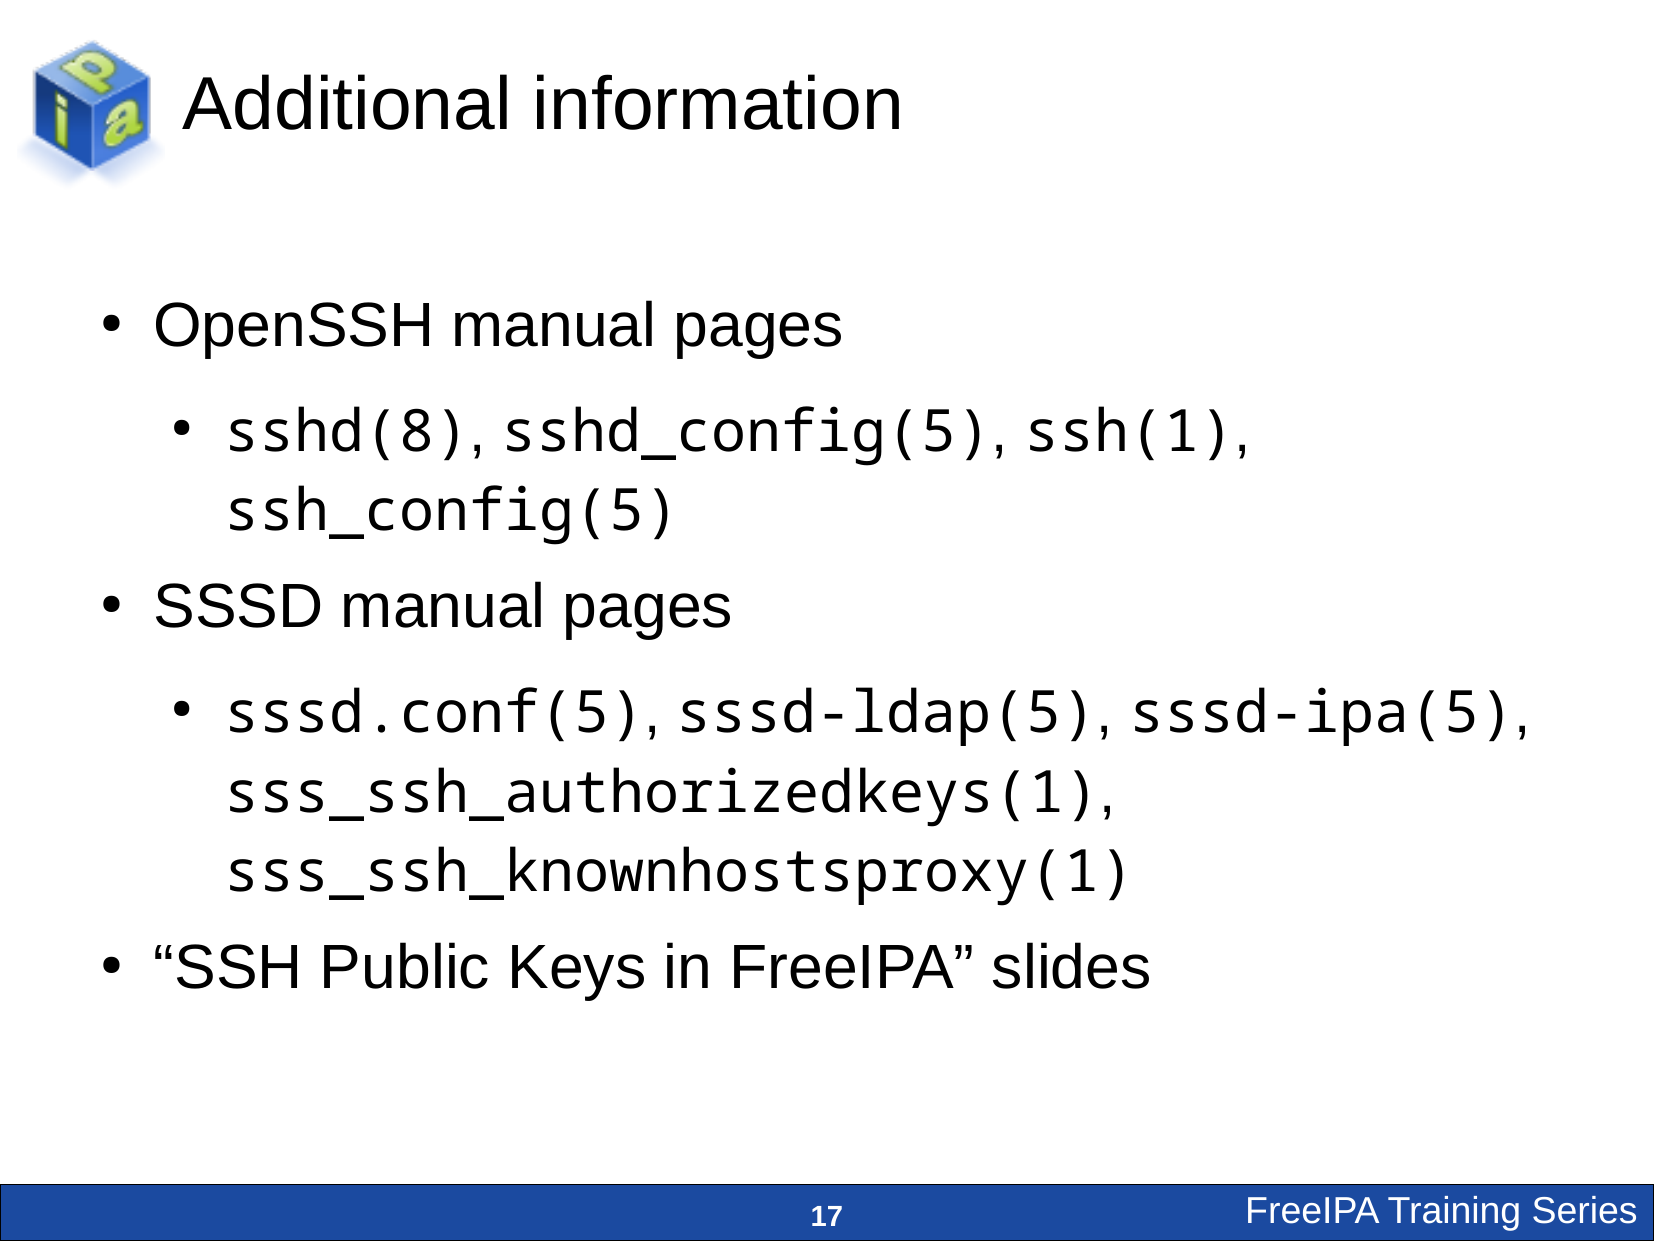

# Additional information
OpenSSH manual pages
sshd(8), sshd_config(5), ssh(1), ssh_config(5)
SSSD manual pages
sssd.conf(5), sssd-ldap(5), sssd-ipa(5), sss_ssh_authorizedkeys(1), sss_ssh_knownhostsproxy(1)
“SSH Public Keys in FreeIPA” slides
17